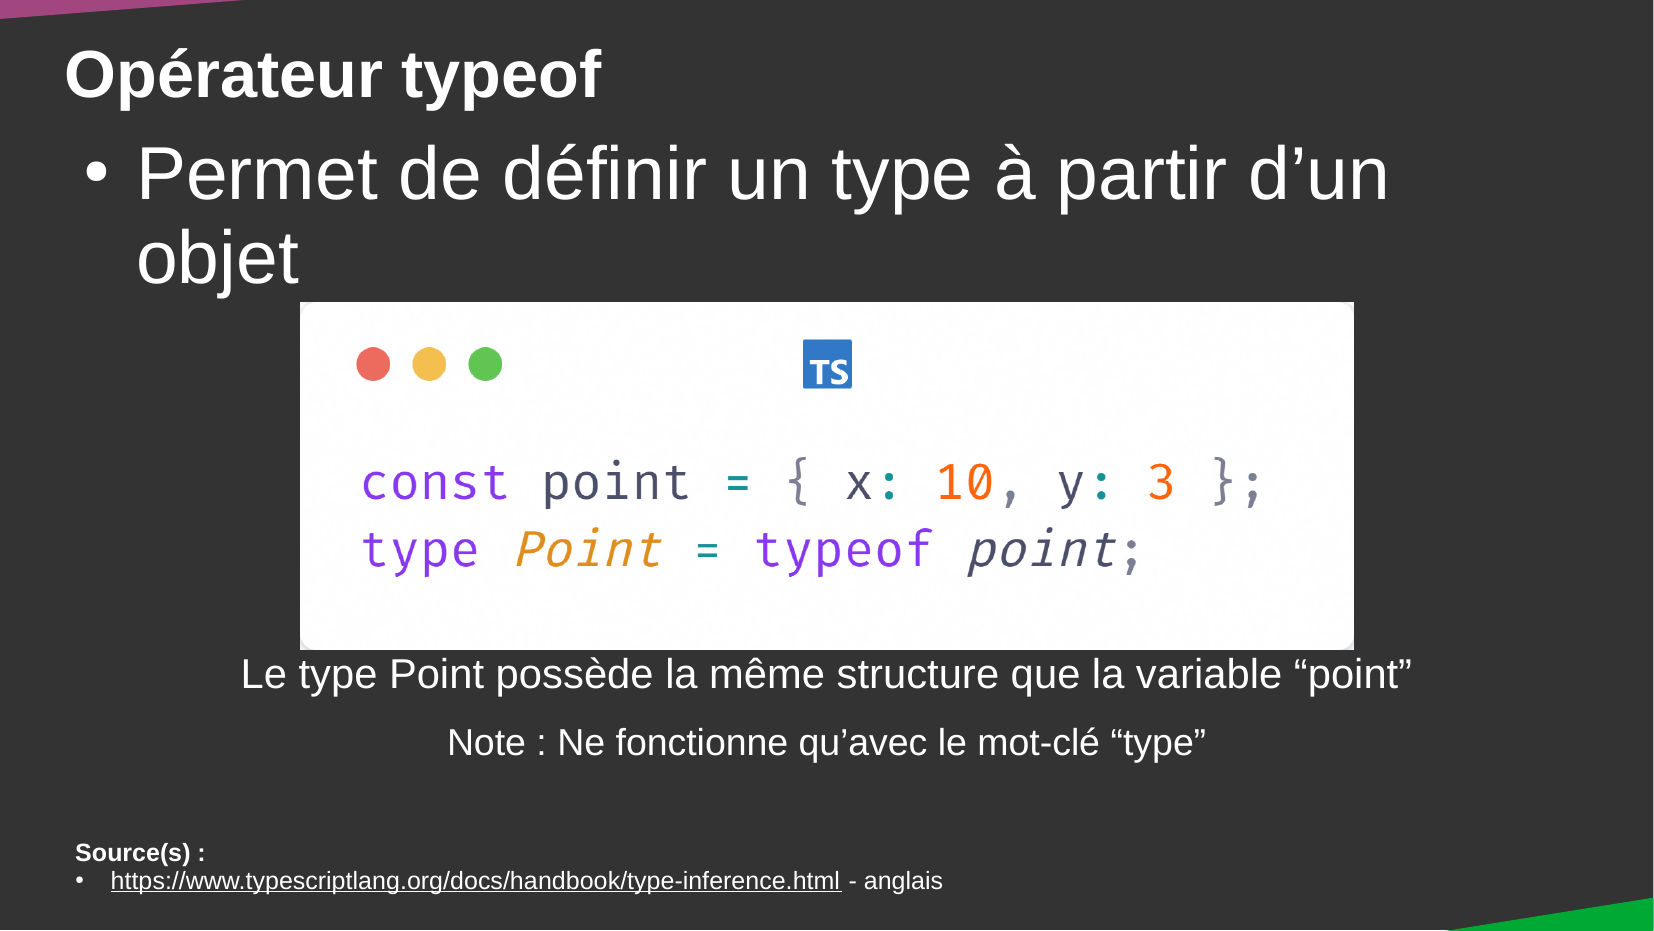

# Opérateur typeof
Permet de définir un type à partir d’un objet
Le type Point possède la même structure que la variable “point”
Note : Ne fonctionne qu’avec le mot-clé “type”
Source(s) :
https://www.typescriptlang.org/docs/handbook/type-inference.html - anglais